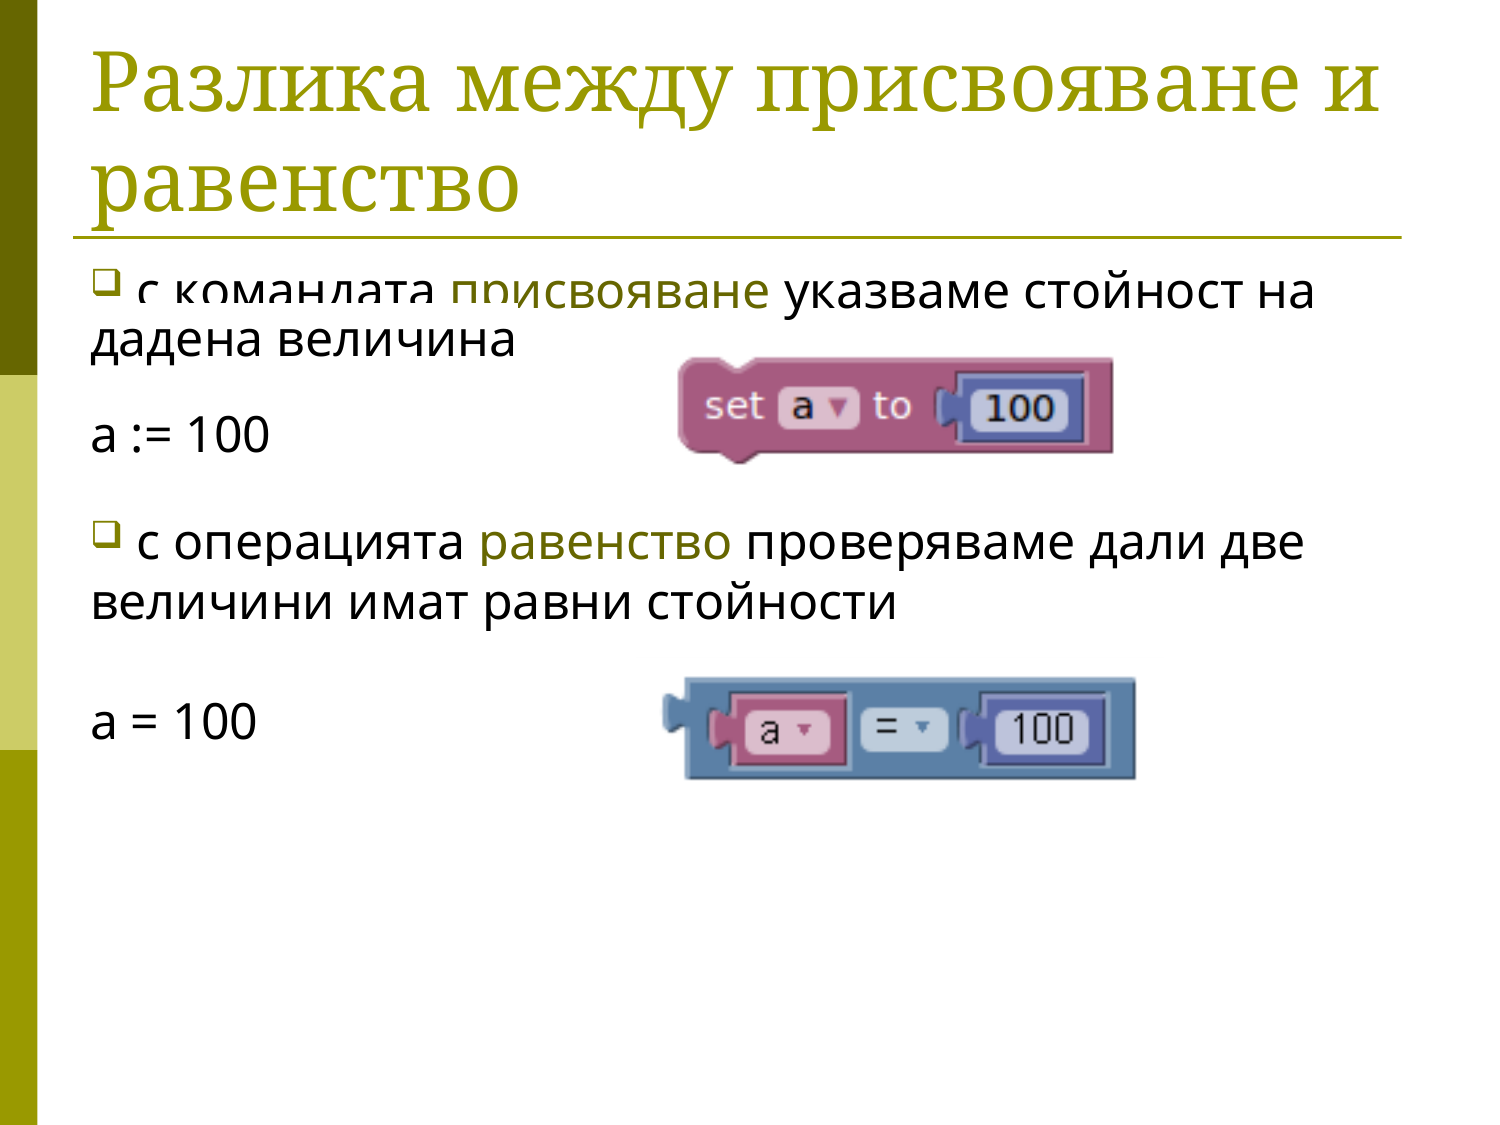

# Разлика между присвояване и равенство
 с командата присвояване указваме стойност на дадена величина
a := 100
 с операцията равенство проверяваме дали две величини имат равни стойности
a = 100